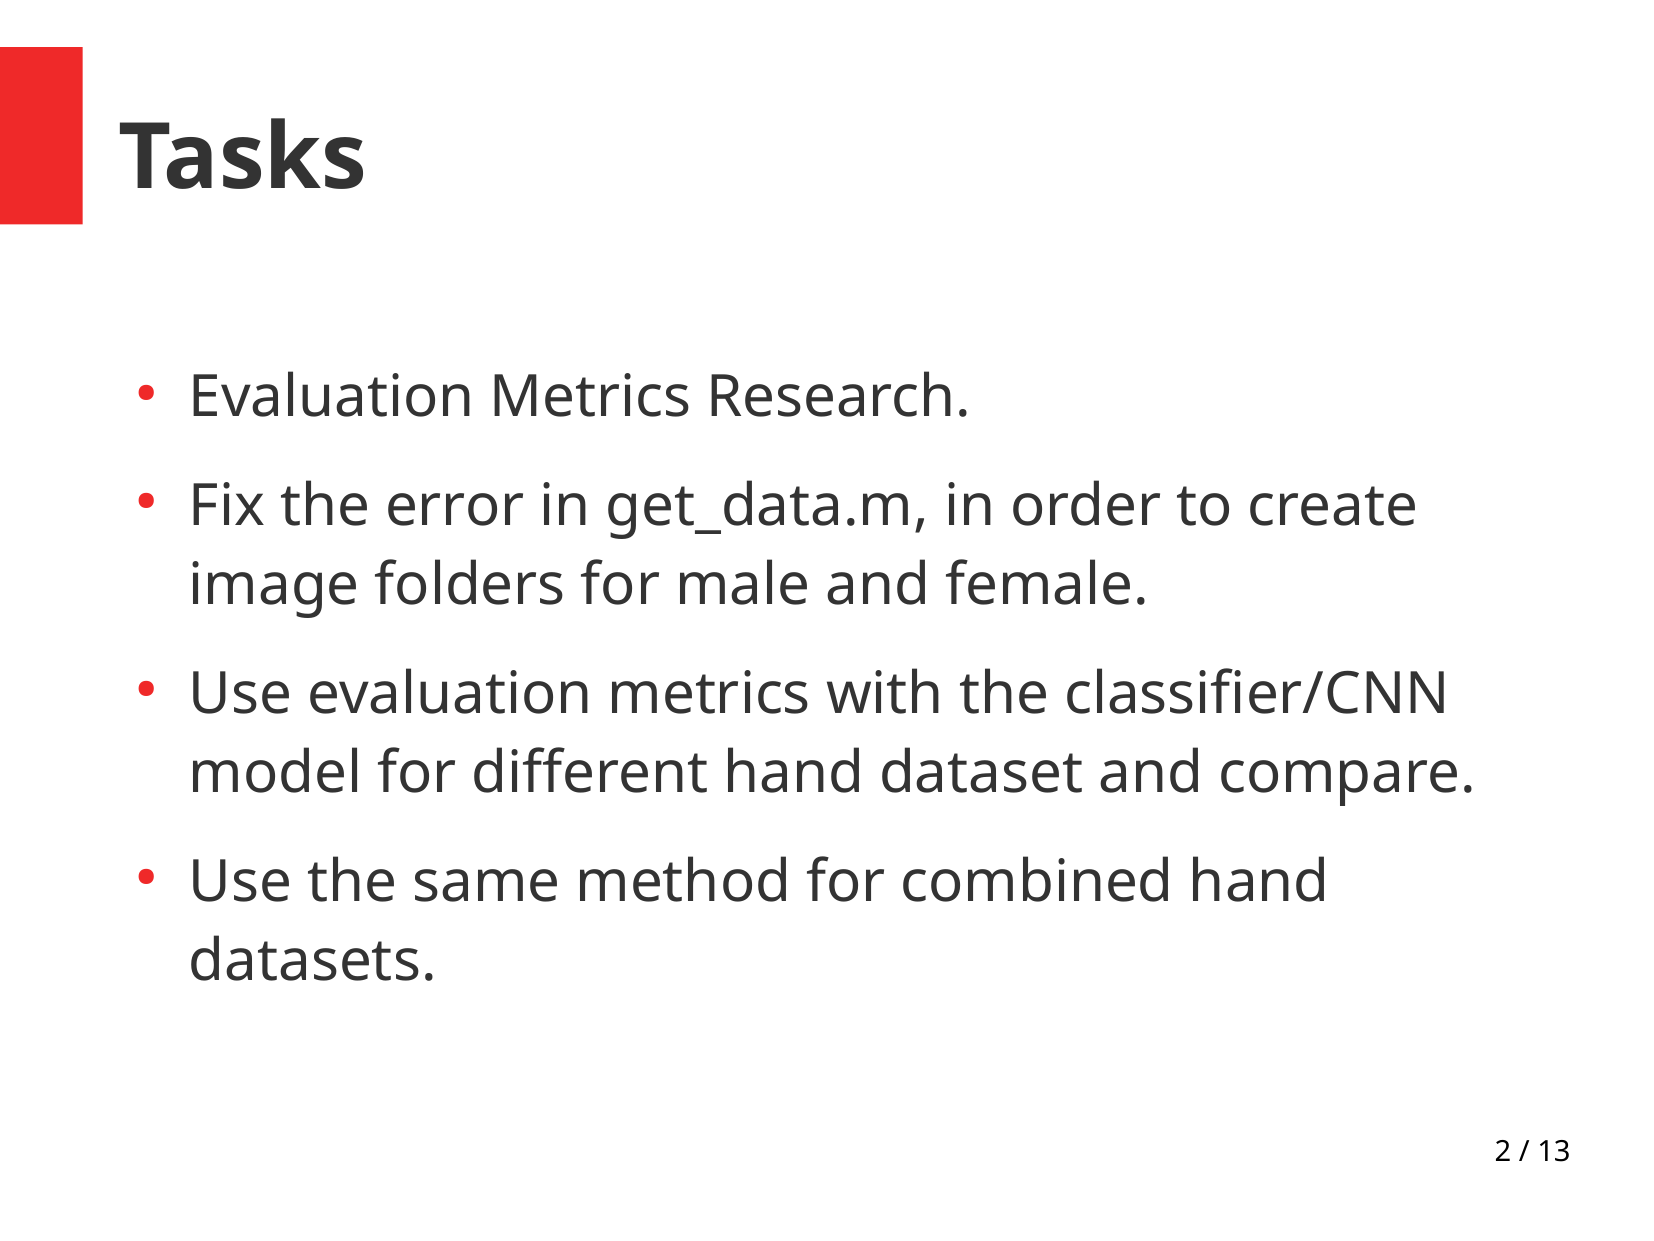

# Tasks
Evaluation Metrics Research.
Fix the error in get_data.m, in order to create image folders for male and female.
Use evaluation metrics with the classifier/CNN model for different hand dataset and compare.
Use the same method for combined hand datasets.
2